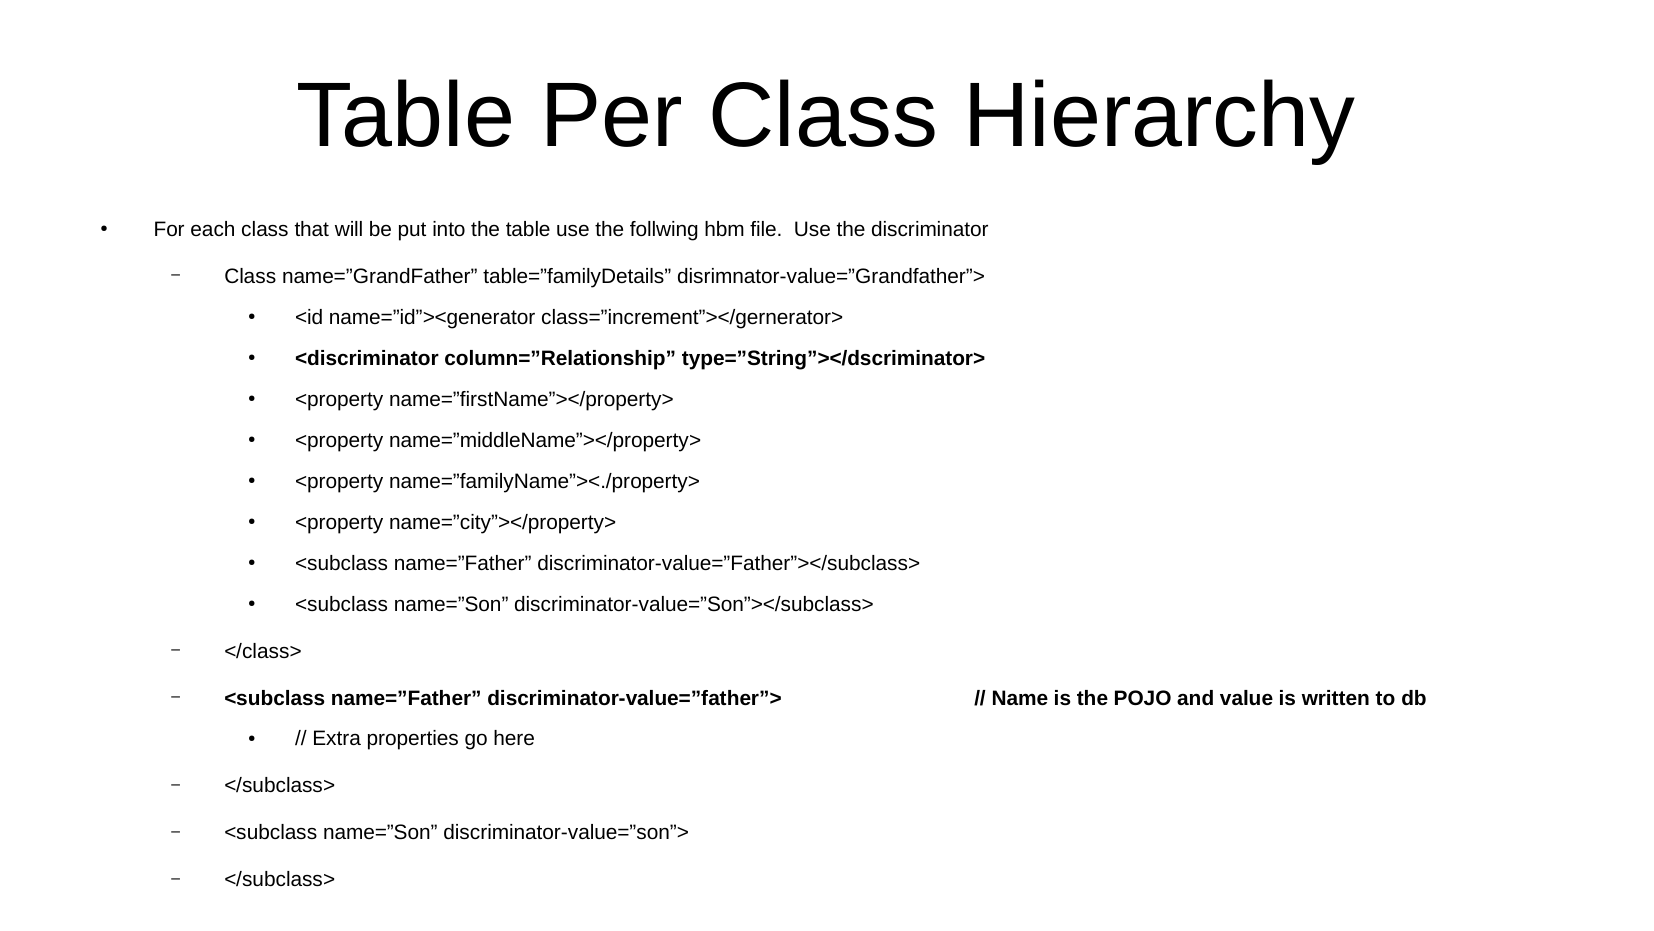

# Table Per Class Hierarchy
For each class that will be put into the table use the follwing hbm file. Use the discriminator
Class name=”GrandFather” table=”familyDetails” disrimnator-value=”Grandfather”>
<id name=”id”><generator class=”increment”></gernerator>
<discriminator column=”Relationship” type=”String”></dscriminator>
<property name=”firstName”></property>
<property name=”middleName”></property>
<property name=”familyName”><./property>
<property name=”city”></property>
<subclass name=”Father” discriminator-value=”Father”></subclass>
<subclass name=”Son” discriminator-value=”Son”></subclass>
</class>
<subclass name=”Father” discriminator-value=”father”>			// Name is the POJO and value is written to db
// Extra properties go here
</subclass>
<subclass name=”Son” discriminator-value=”son”>
</subclass>